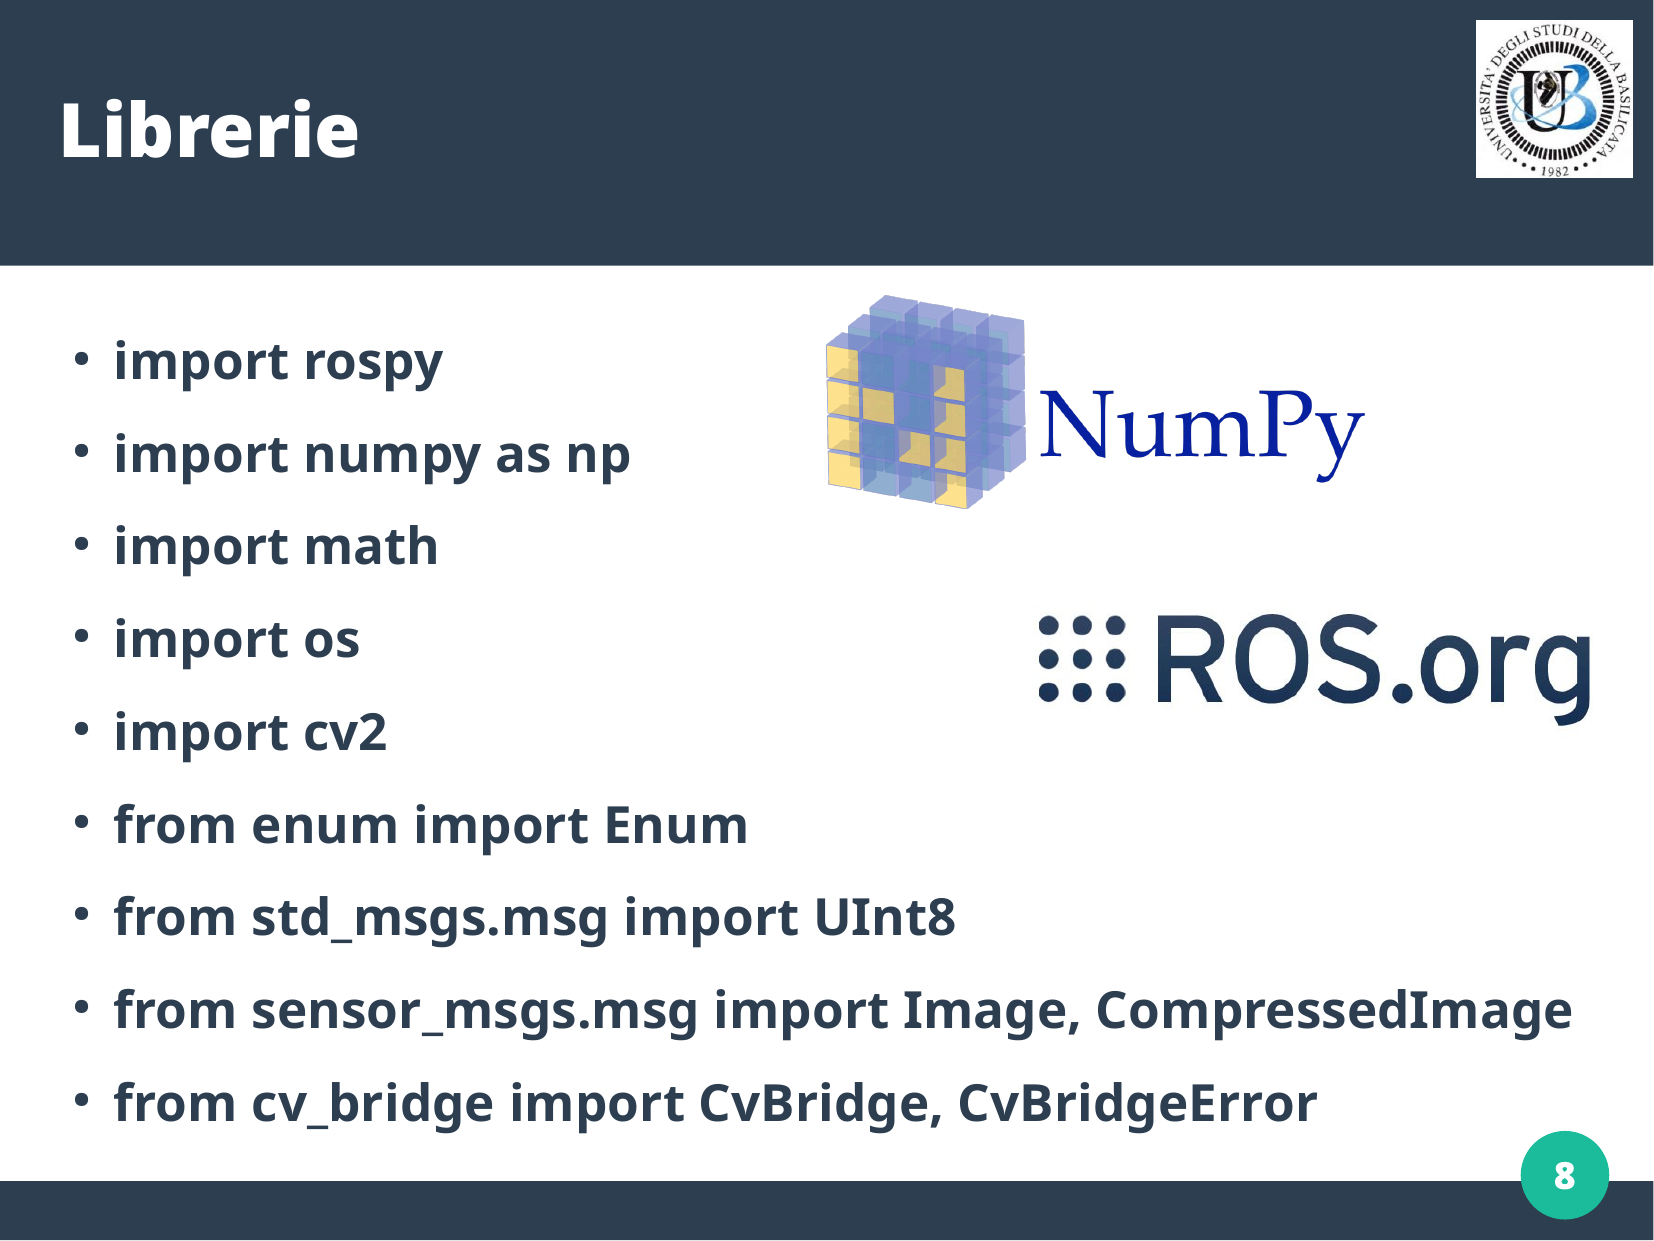

# Librerie
import rospy
import numpy as np
import math
import os
import cv2
from enum import Enum
from std_msgs.msg import UInt8
from sensor_msgs.msg import Image, CompressedImage
from cv_bridge import CvBridge, CvBridgeError
8